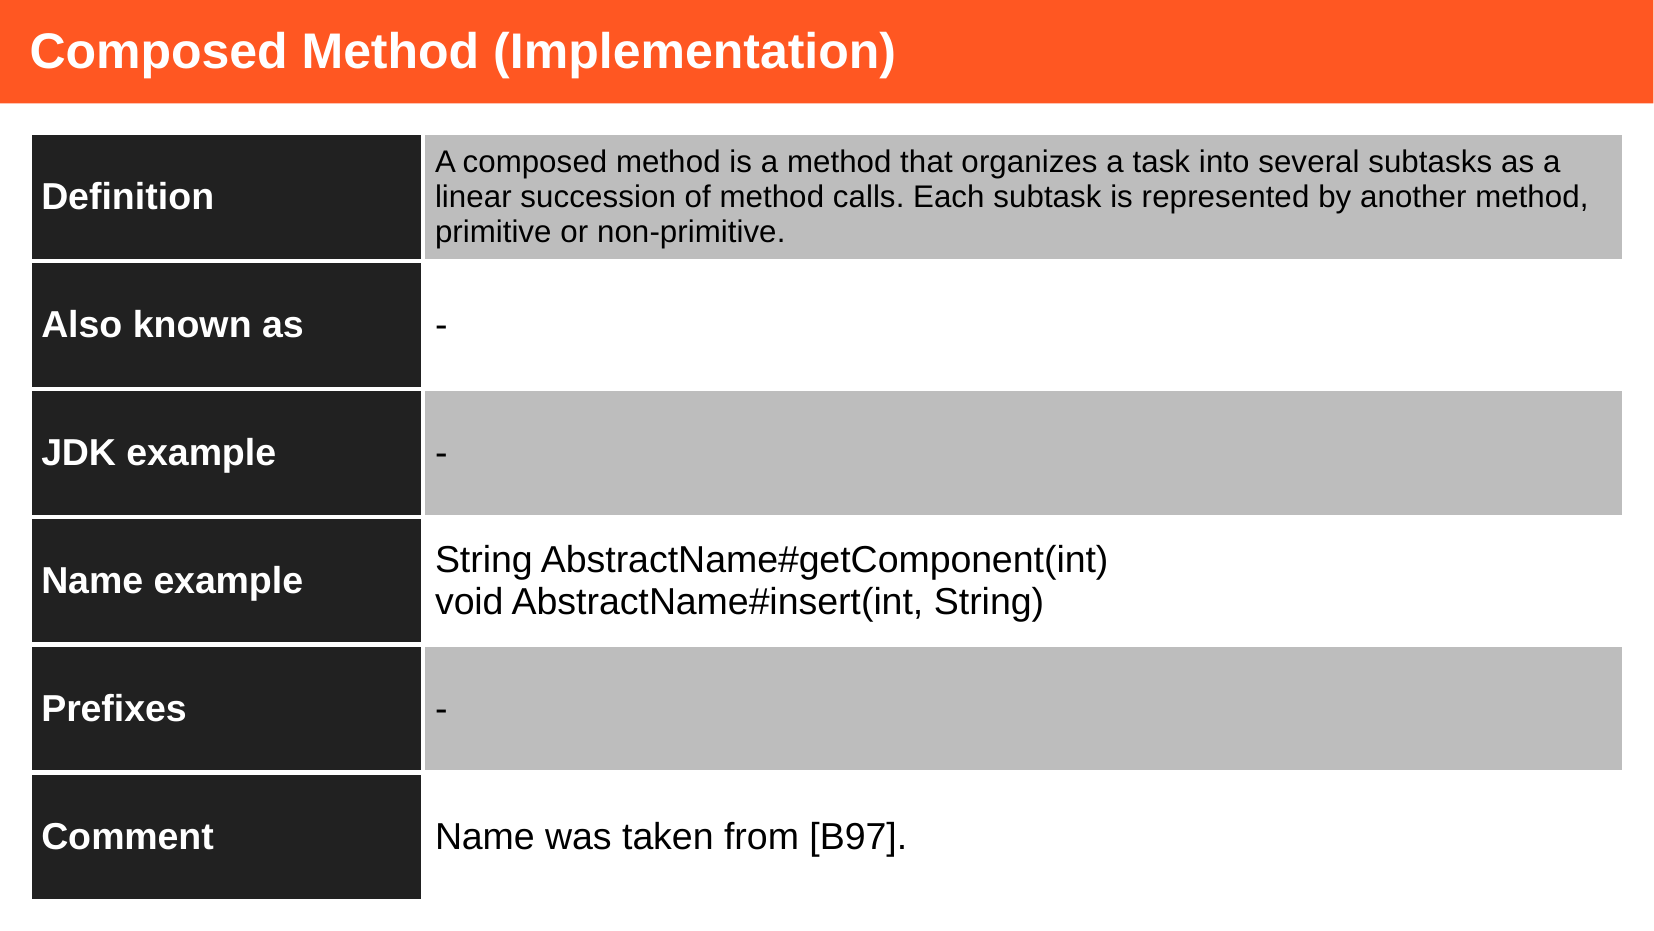

# Composed Method (Implementation)
| Definition | A composed method is a method that organizes a task into several subtasks as a linear succession of method calls. Each subtask is represented by another method, primitive or non-primitive. |
| --- | --- |
| Also known as | - |
| JDK example | - |
| Name example | String AbstractName#getComponent(int) void AbstractName#insert(int, String) |
| Prefixes | - |
| Comment | Name was taken from [B97]. |
Advanced Design and Programming
39
© 2022 Dirk Riehle - Some Rights Reserved